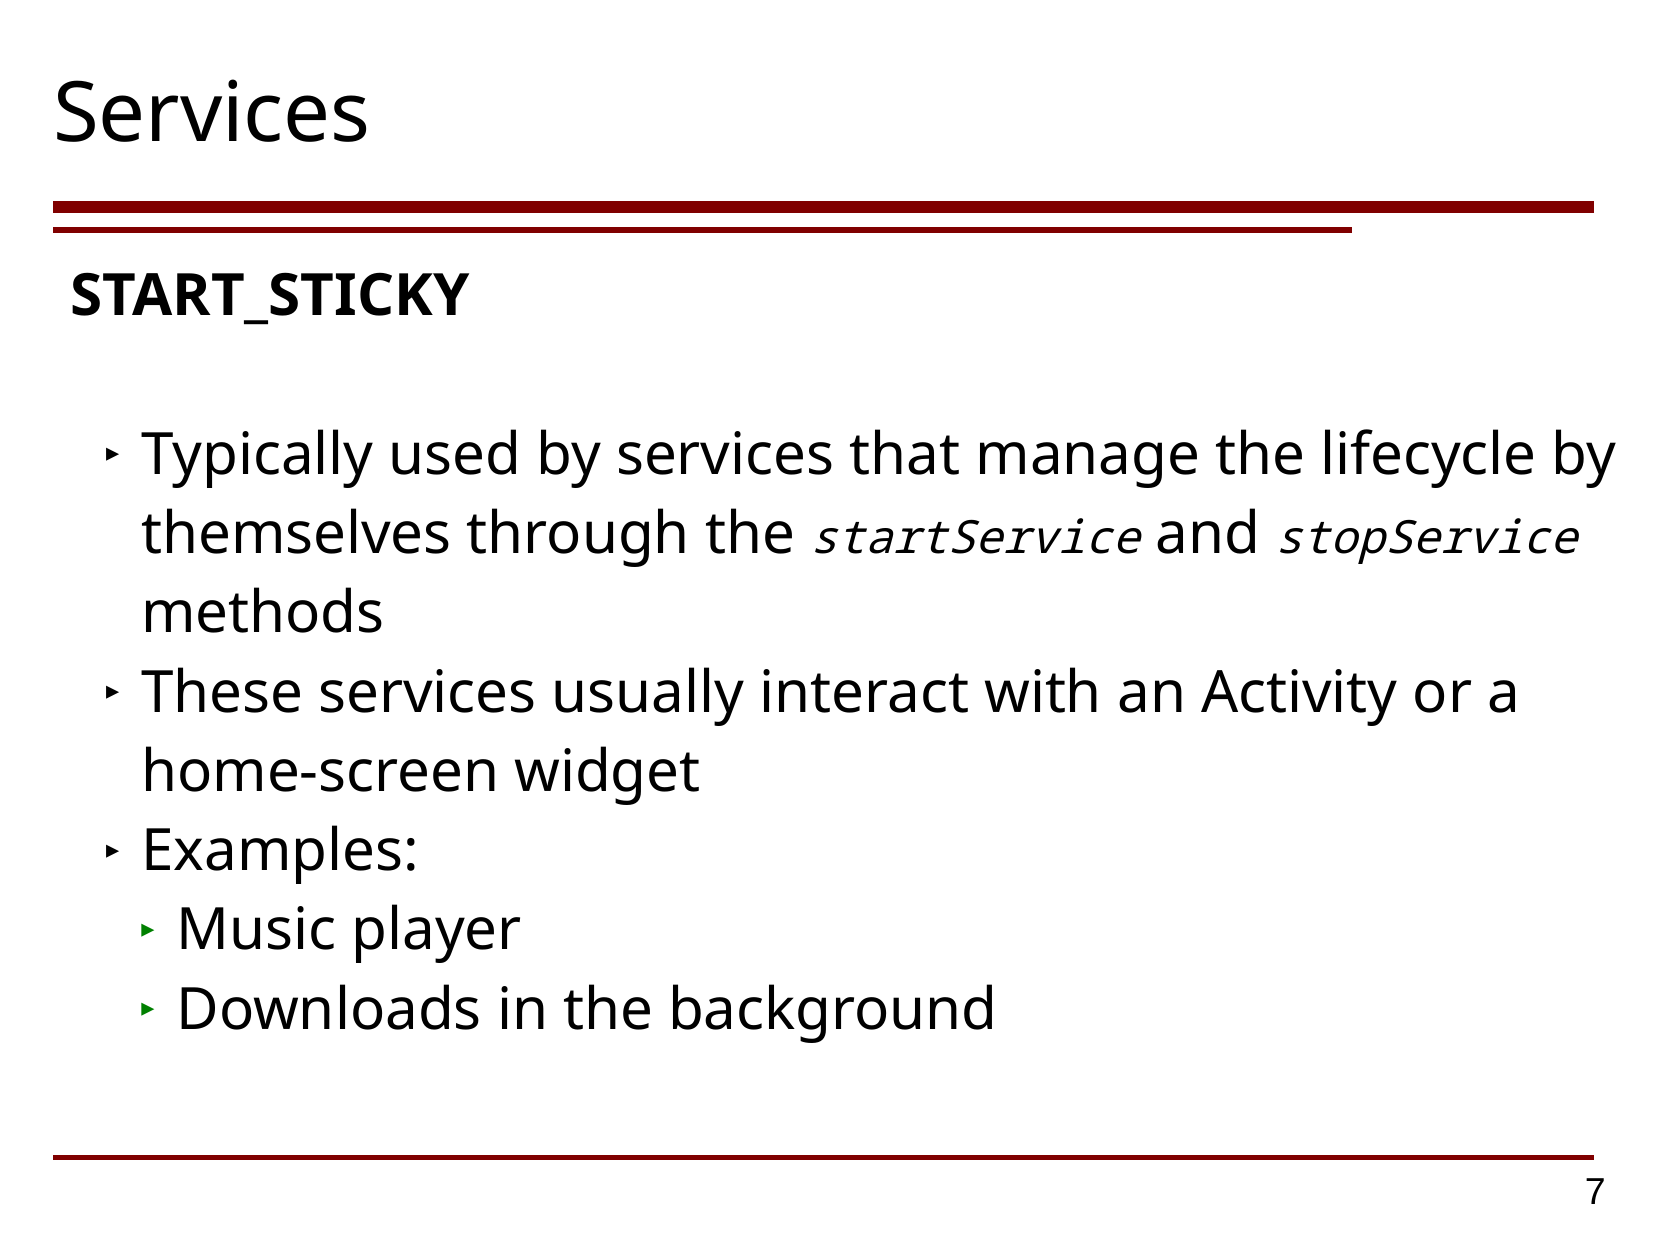

# Services
START_STICKY
Typically used by services that manage the lifecycle by
themselves through the startService and stopService
methods
These services usually interact with an Activity or a
home-screen widget
Examples:
Music player
Downloads in the background